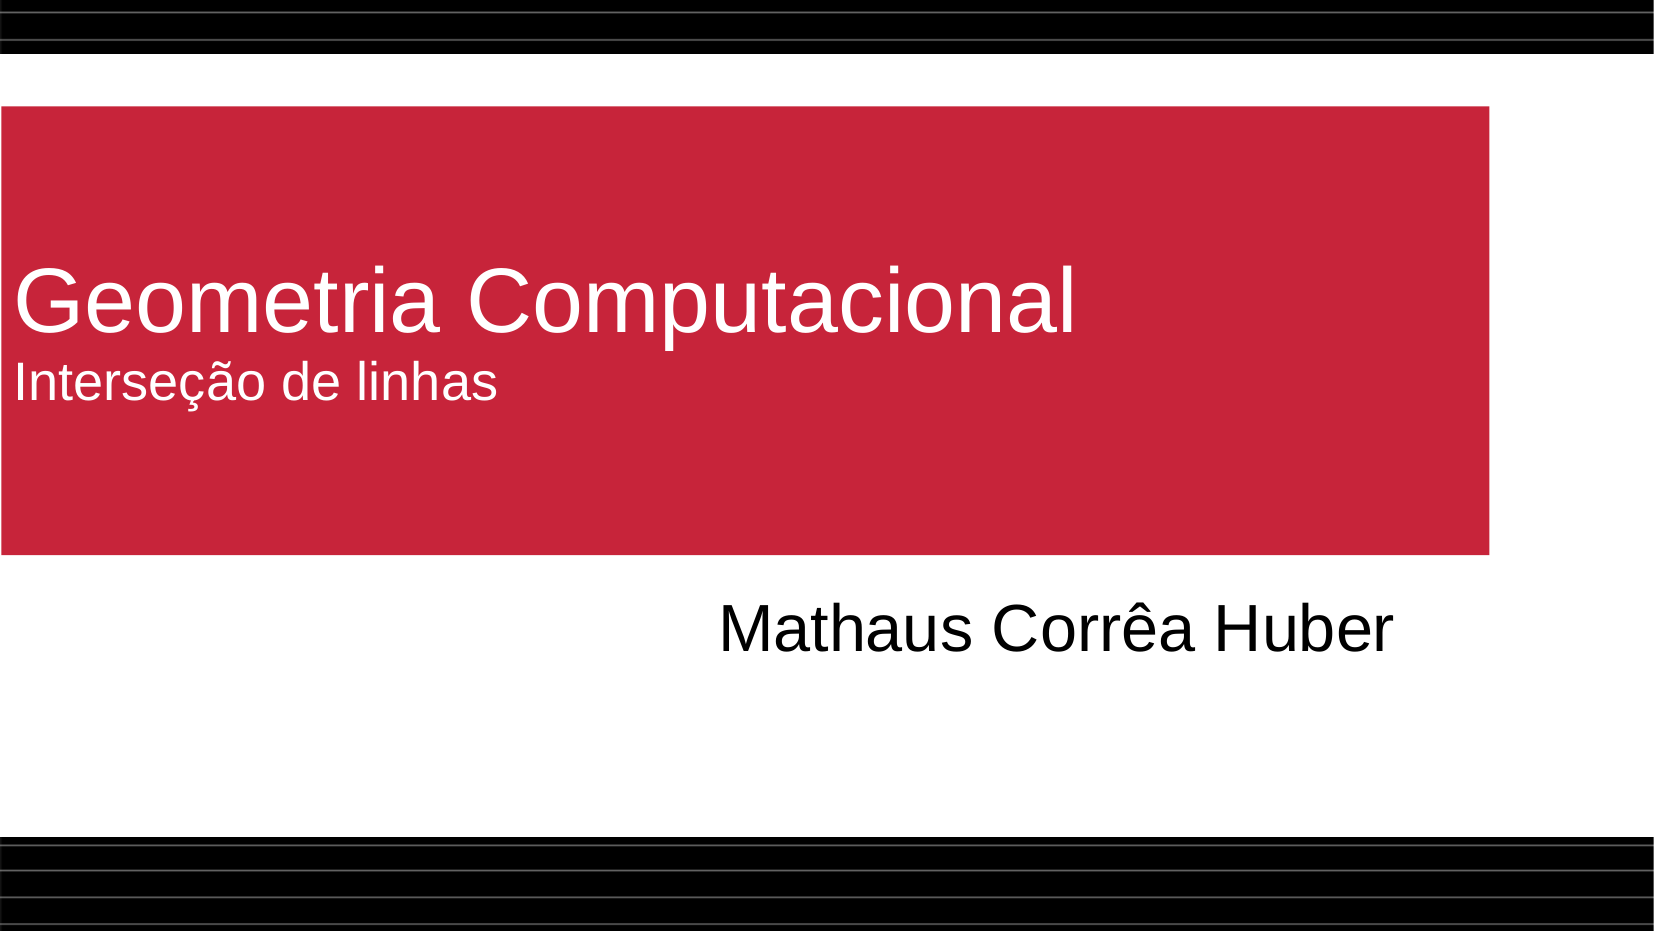

# Geometria Computacional Interseção de linhas
Mathaus Corrêa Huber